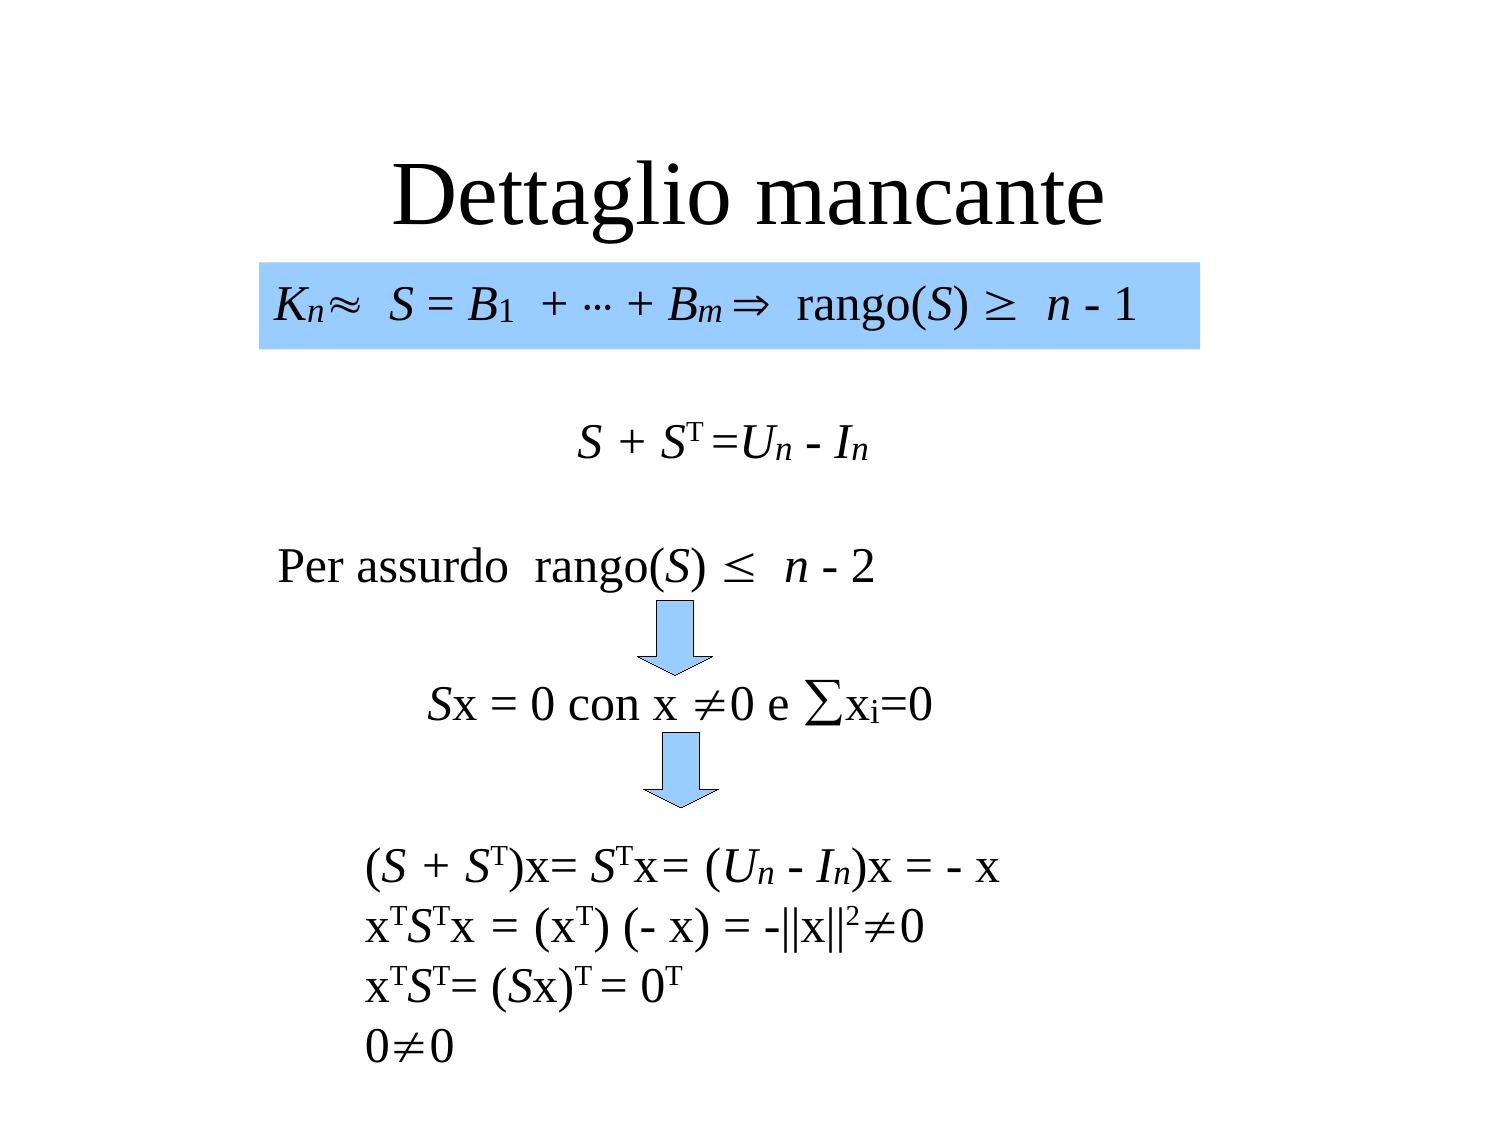

# Dettaglio mancante
Kn S = B1 + ⋯ + Bm ⇒ rango(S)  n - 1
S + ST =Un - In
Per assurdo rango(S) ≤ n - 2
Sx = 0 con x ≠0 e ∑xi=0
 (S + ST)x= STx= (Un - In)x = - x
 xTSTx = (xT) (- x) = -||x||20
 xTST= (Sx)T = 0T
 00